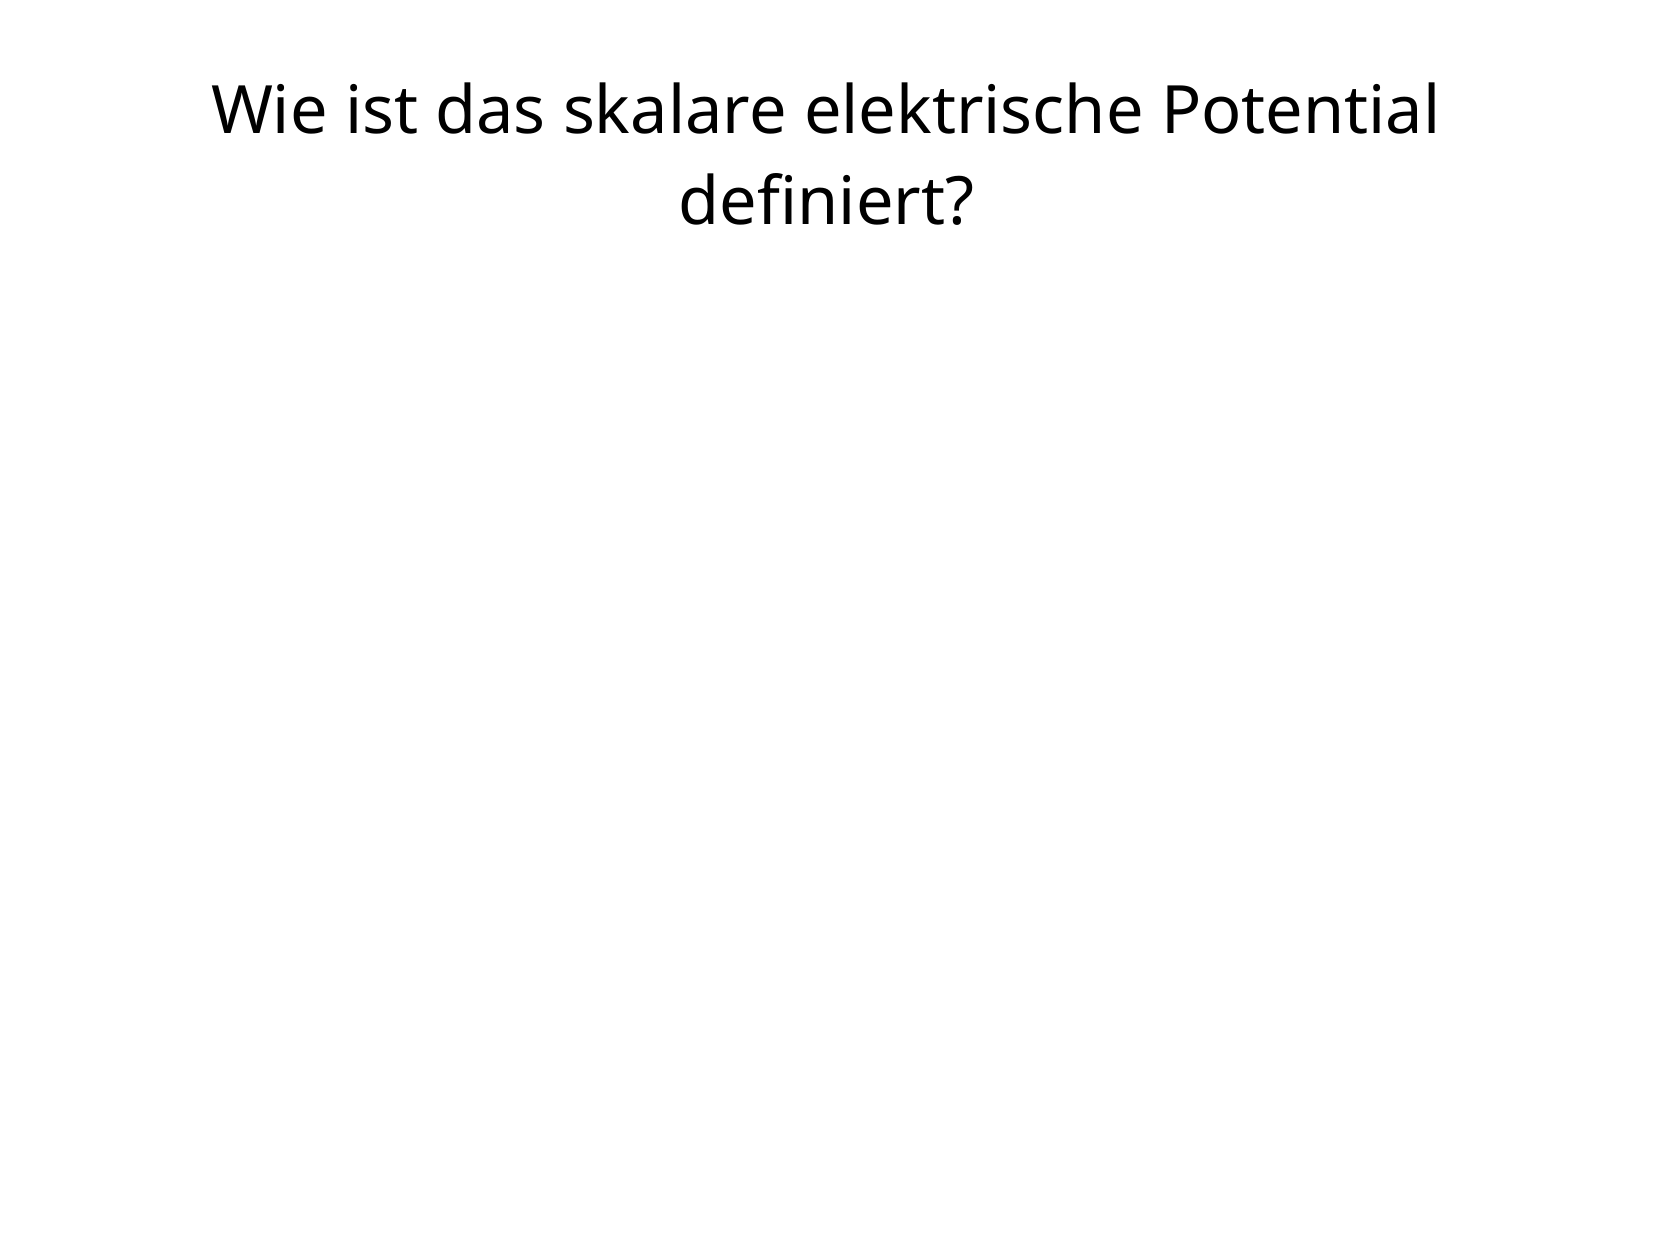

# Wie ist das skalare elektrische Potential definiert?